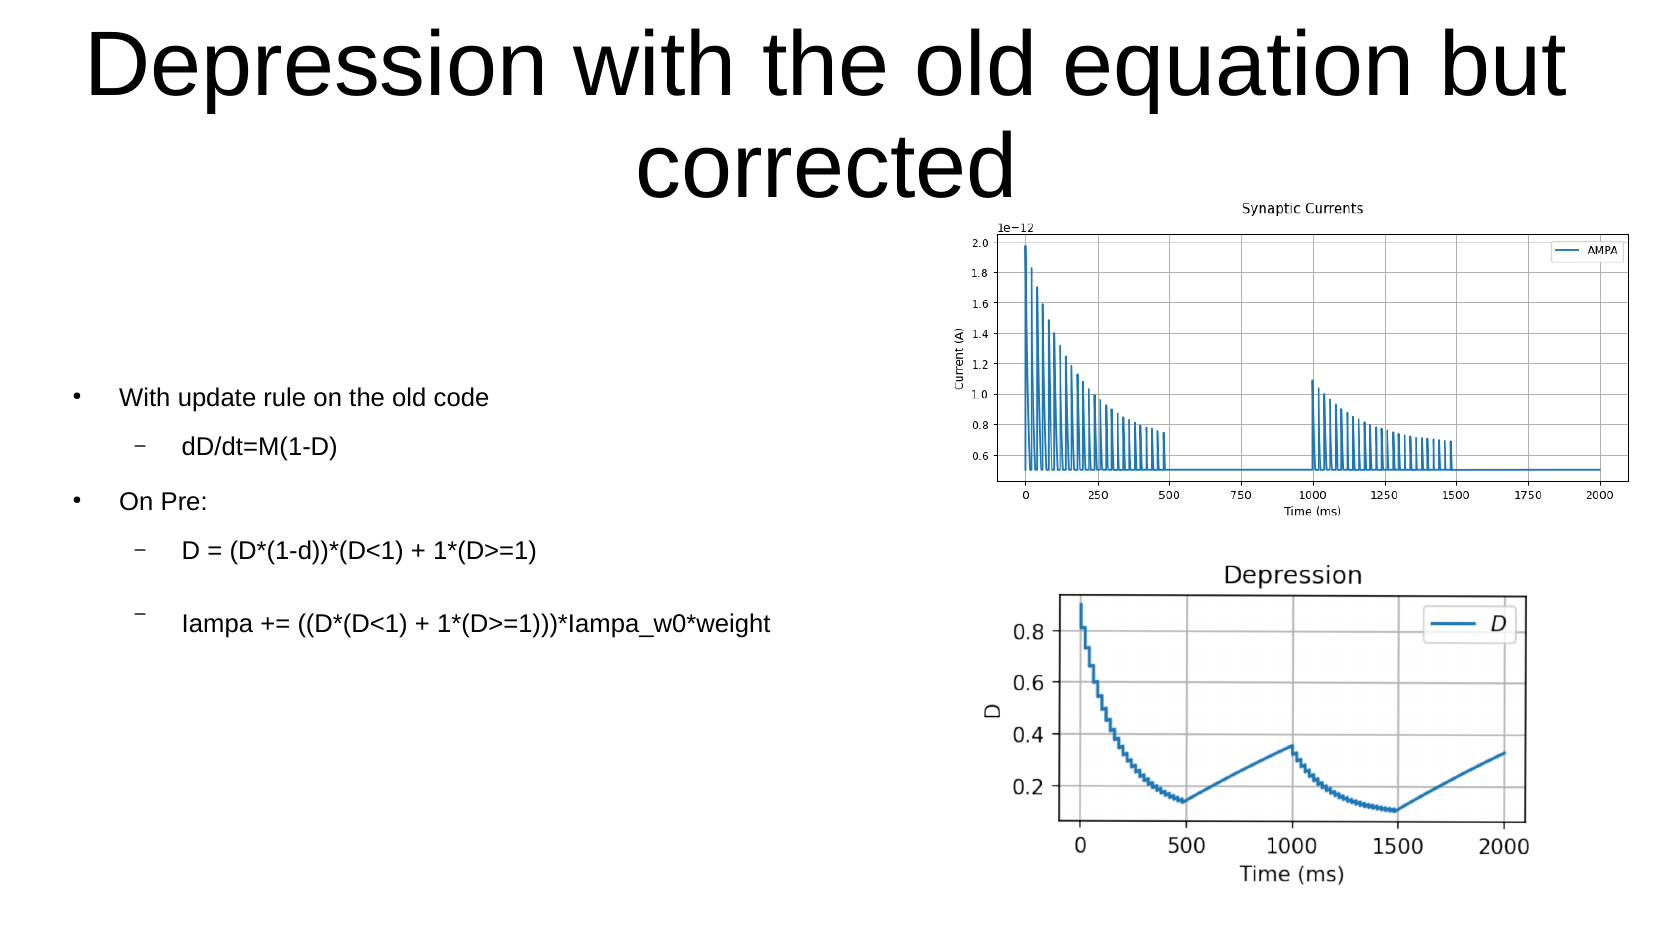

# Depression with the old equation but corrected
With update rule on the old code
dD/dt=M(1-D)
On Pre:
D = (D*(1-d))*(D<1) + 1*(D>=1)
Iampa += ((D*(D<1) + 1*(D>=1)))*Iampa_w0*weight